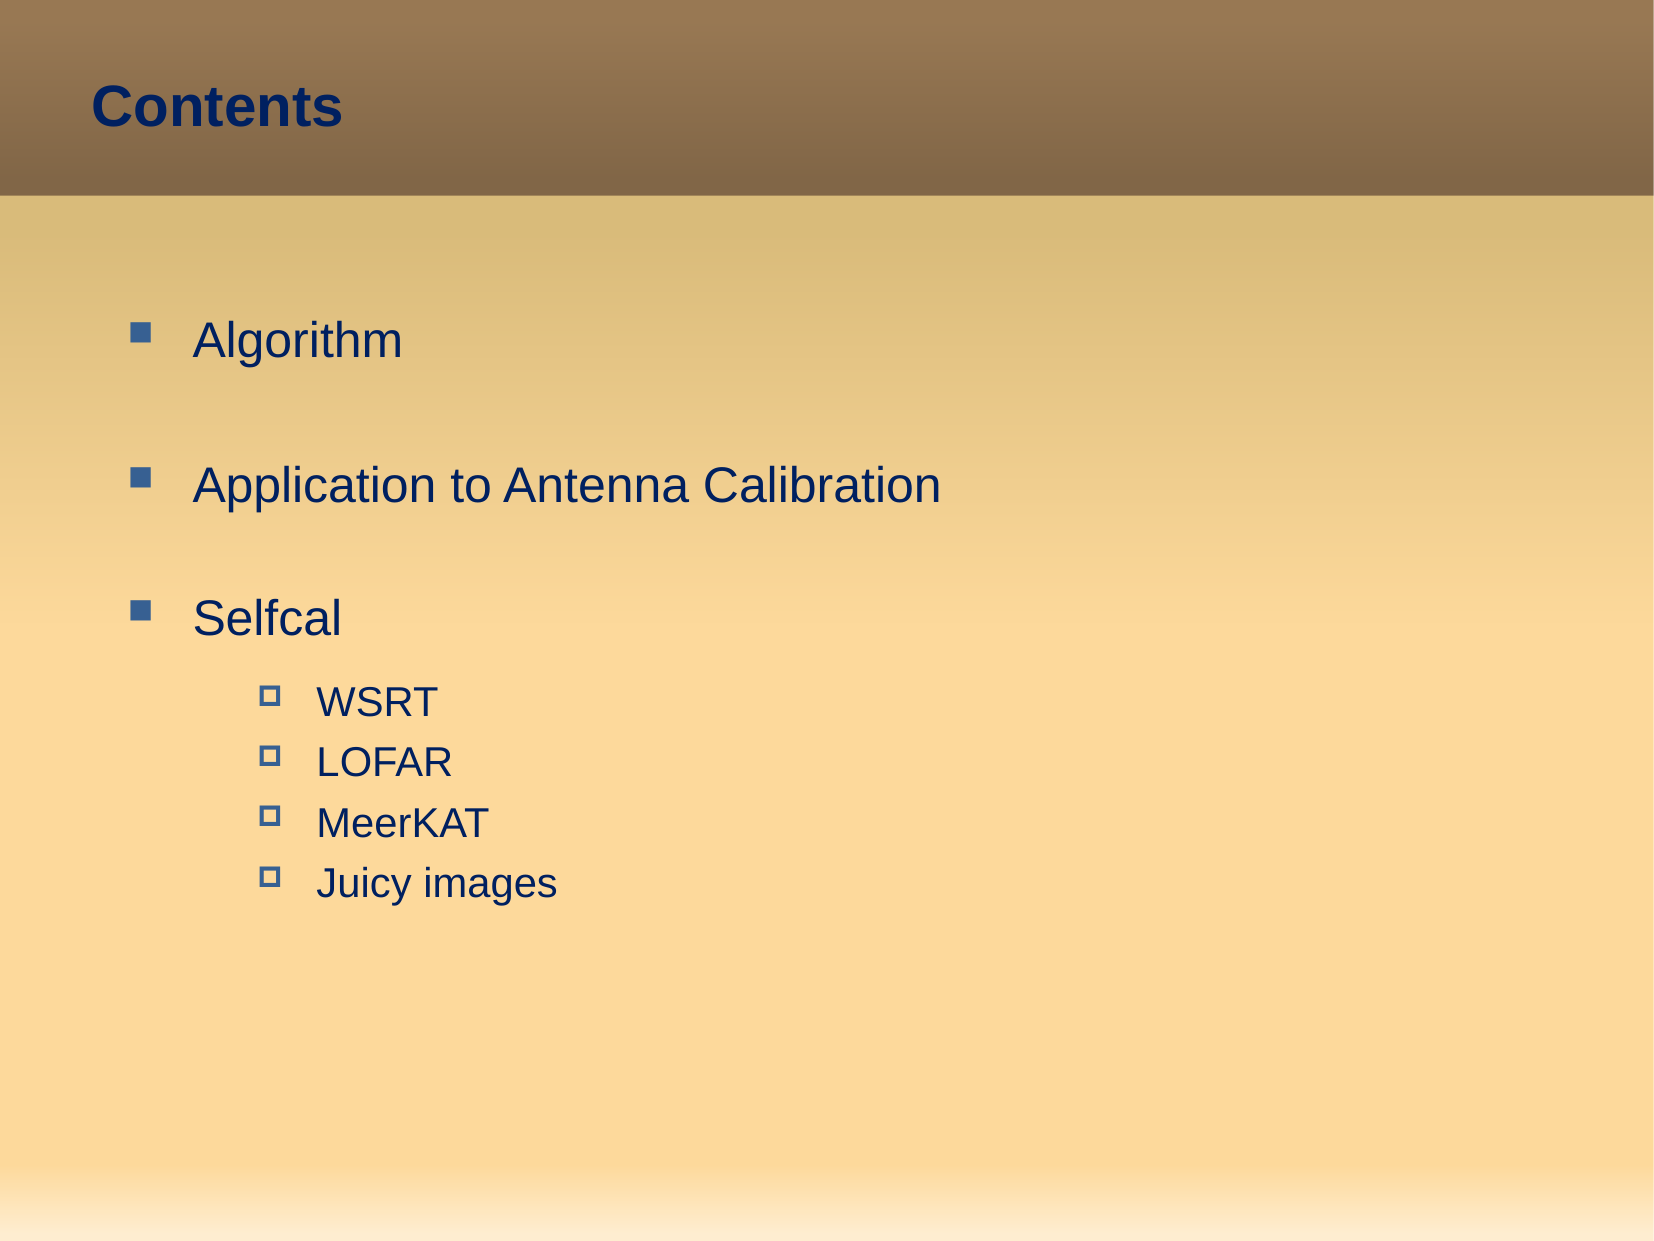

Contents
# Algorithm
Application to Antenna Calibration
Selfcal
WSRT
LOFAR
MeerKAT
Juicy images